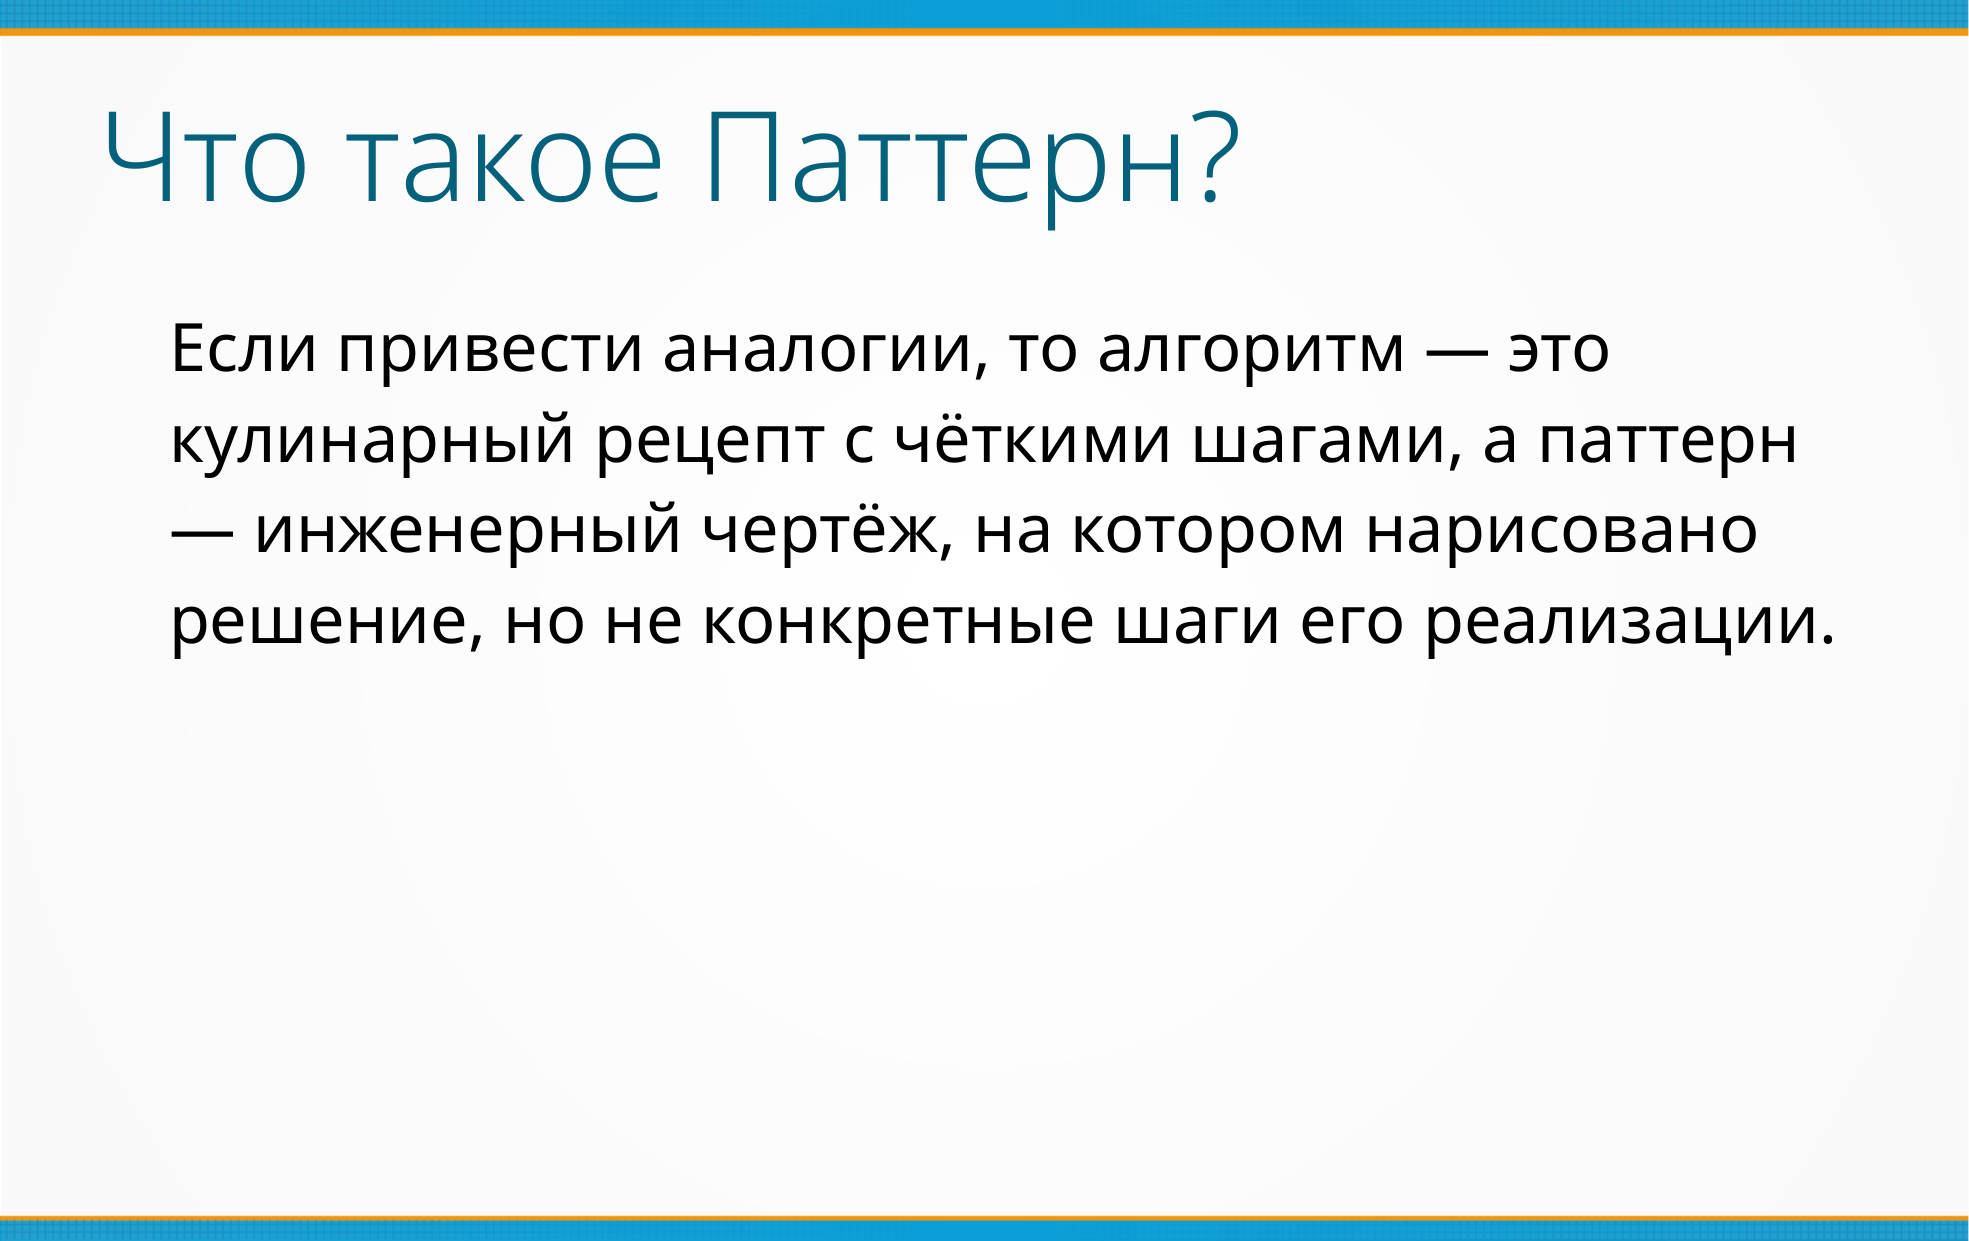

# Что такое Паттерн?
Если привести аналогии, то алгоритм — это кулинарный рецепт с чёткими шагами, а паттерн — инженерный чертёж, на котором нарисовано решение, но не конкретные шаги его реализации.